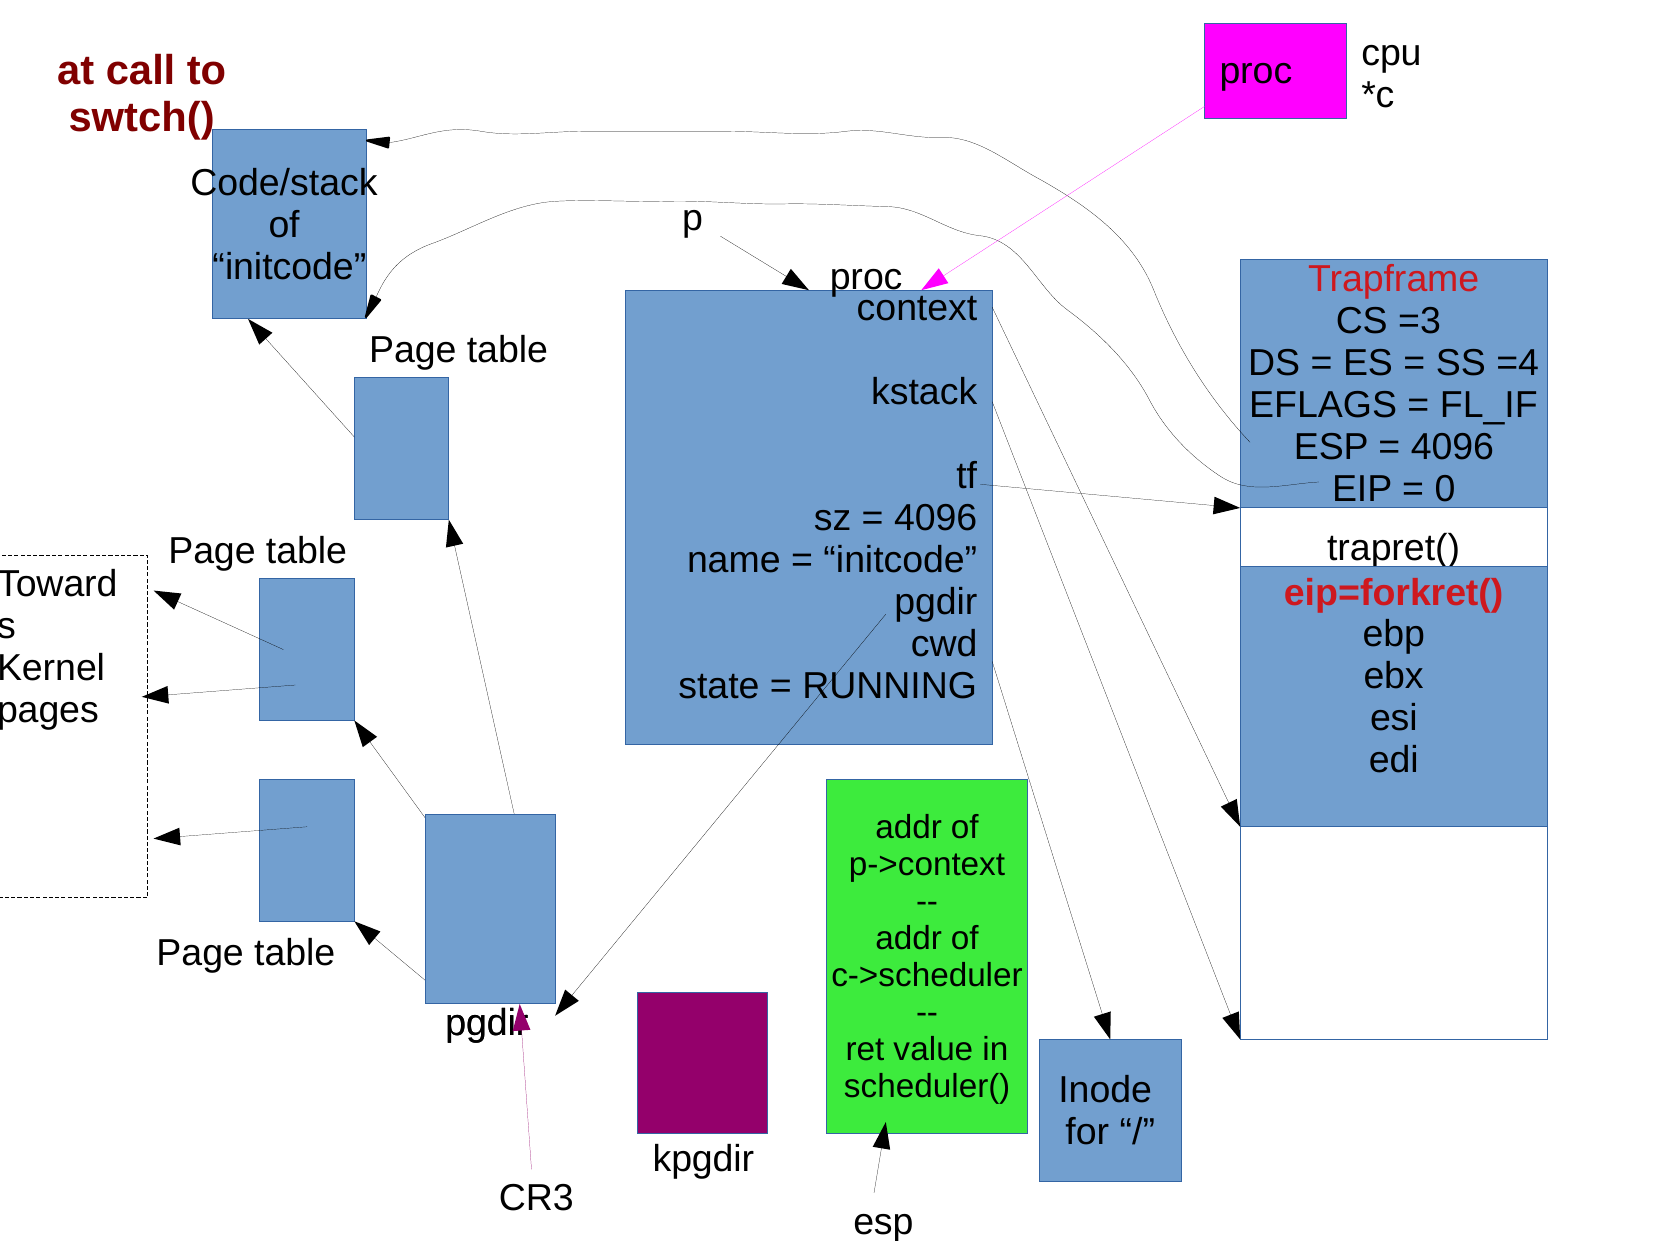

proc
cpu *c
# at call to swtch()
Code/stack
of
“initcode”
p
proc
Trapframe
CS =3
DS = ES = SS =4
EFLAGS = FL_IF
ESP = 4096
EIP = 0
context
kstack
tf
sz = 4096
name = “initcode”
pgdir
cwd
state = RUNNING
trapret()
Page table
Page table
Towards
Kernel
pages
eip=forkret()
ebp
ebx
esi
edi
addr of
p->context
--
addr of
c->scheduler
--
ret value in
scheduler()
Page table
pgdir
pgdir
Inode
for “/”
kpgdir
CR3
esp